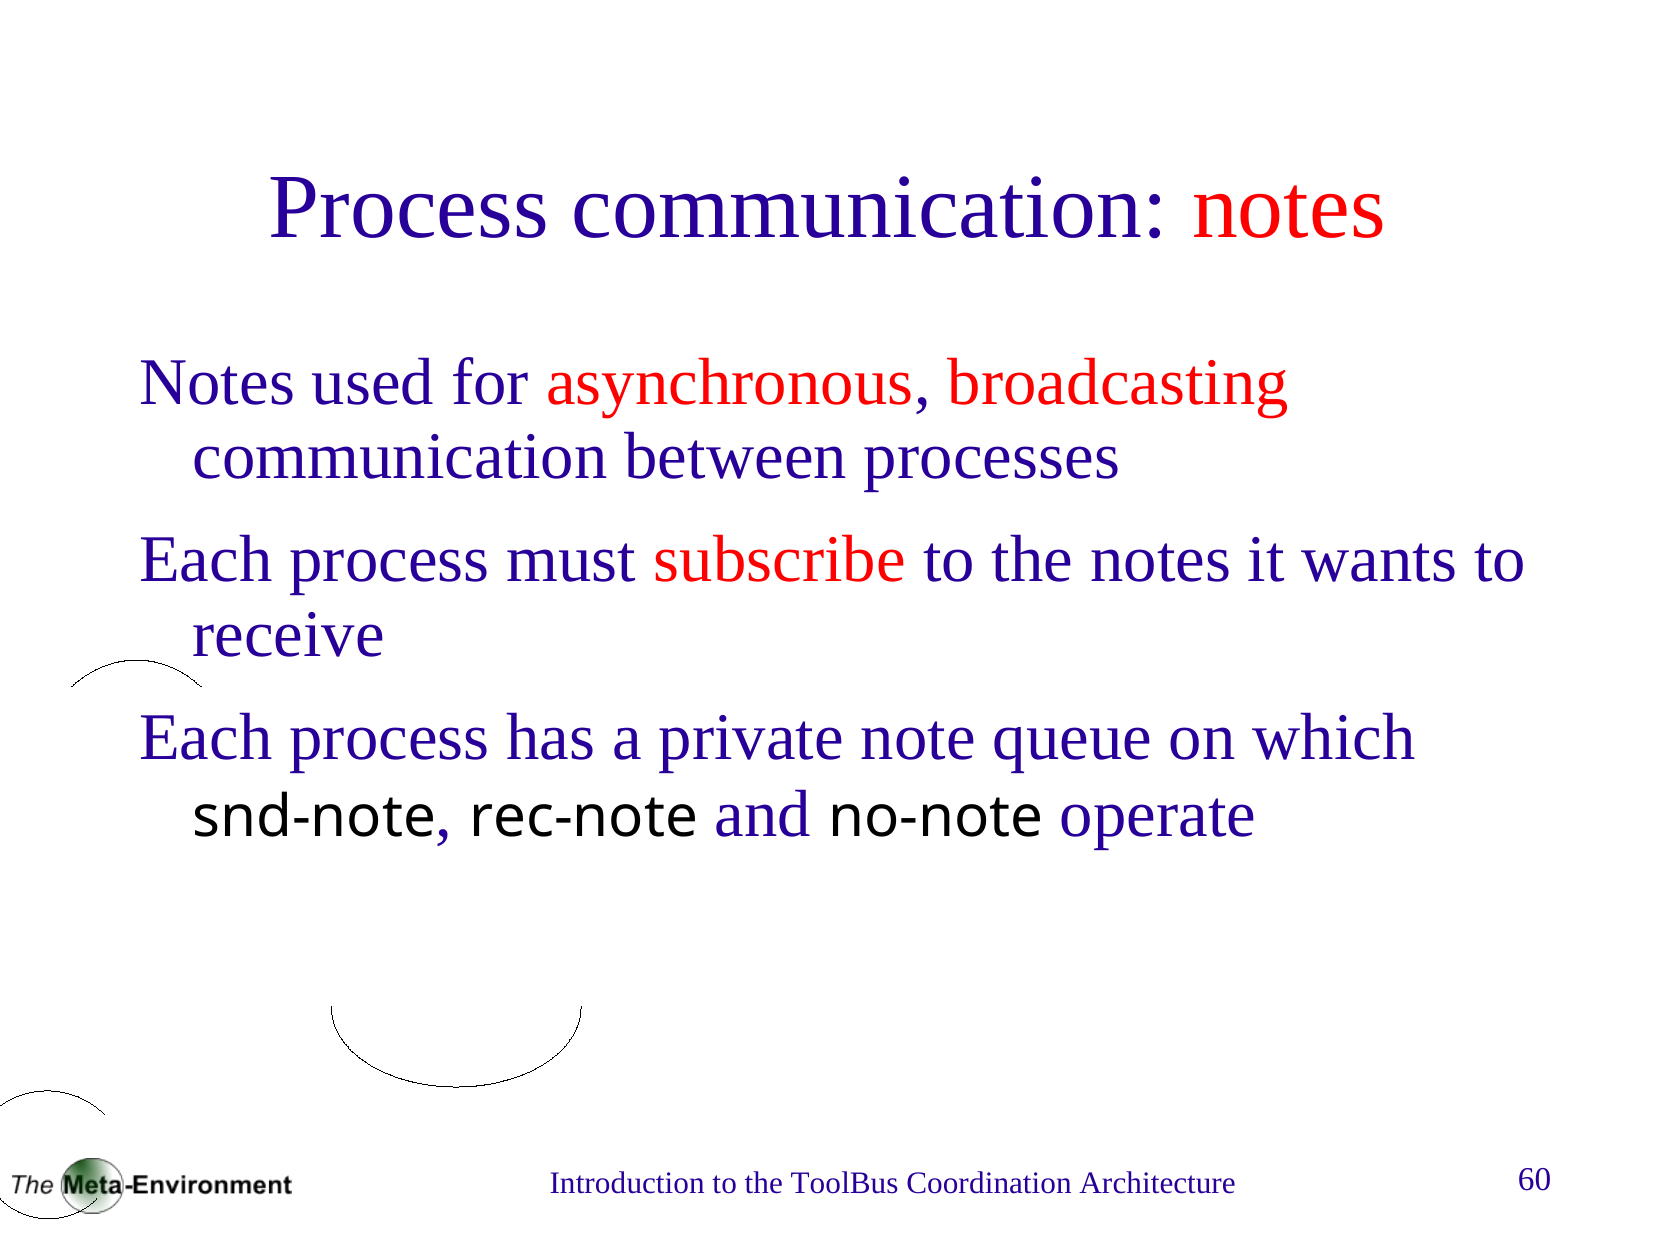

# Process communication: notes
Notes used for asynchronous, broadcasting communication between processes
Each process must subscribe to the notes it wants to receive
Each process has a private note queue on which snd-note, rec-note and no-note operate